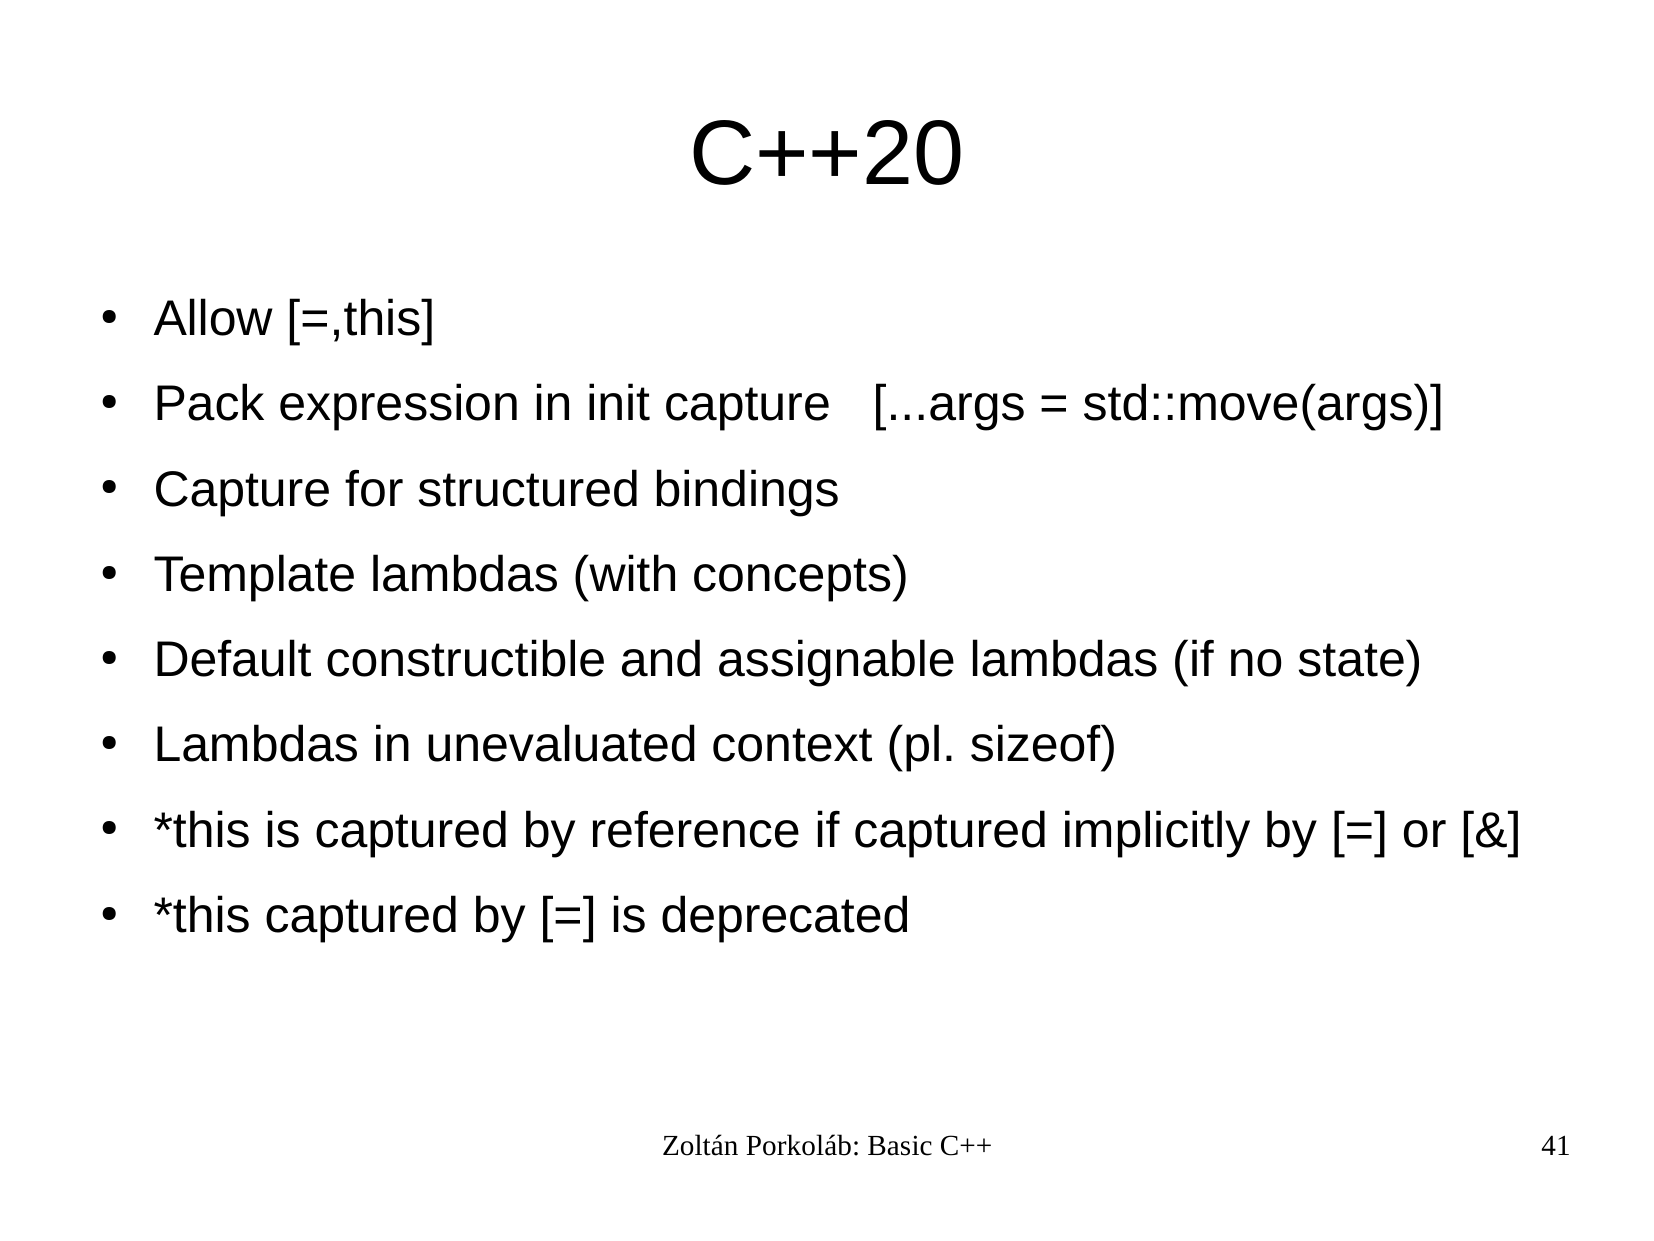

# C++20
Allow [=,this]
Pack expression in init capture [...args = std::move(args)]
Capture for structured bindings
Template lambdas (with concepts)
Default constructible and assignable lambdas (if no state)
Lambdas in unevaluated context (pl. sizeof)
*this is captured by reference if captured implicitly by [=] or [&]
*this captured by [=] is deprecated
Zoltán Porkoláb: Basic C++
41